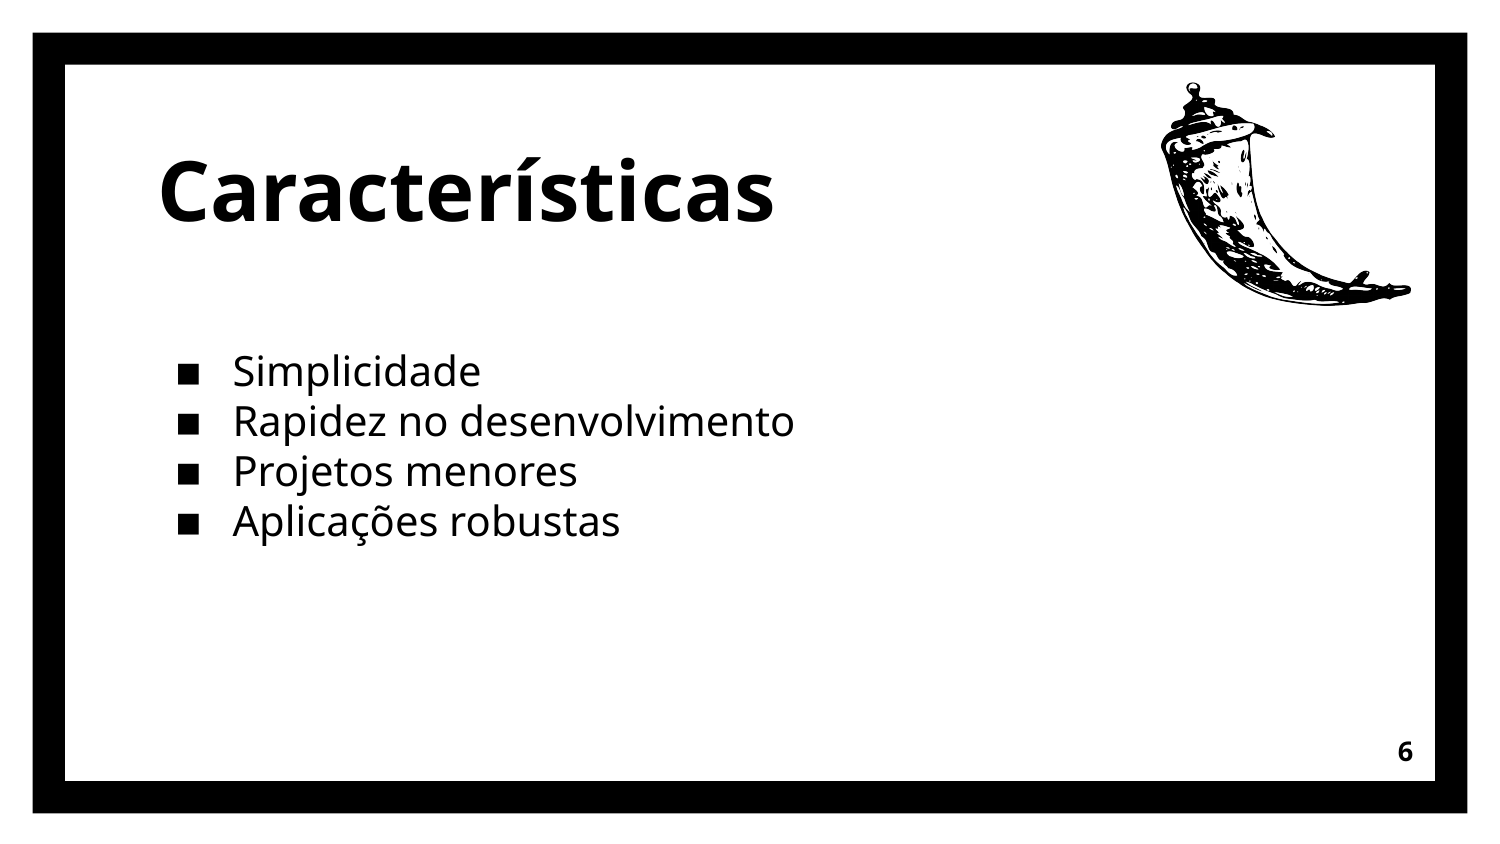

# Características
Simplicidade
Rapidez no desenvolvimento
Projetos menores
Aplicações robustas